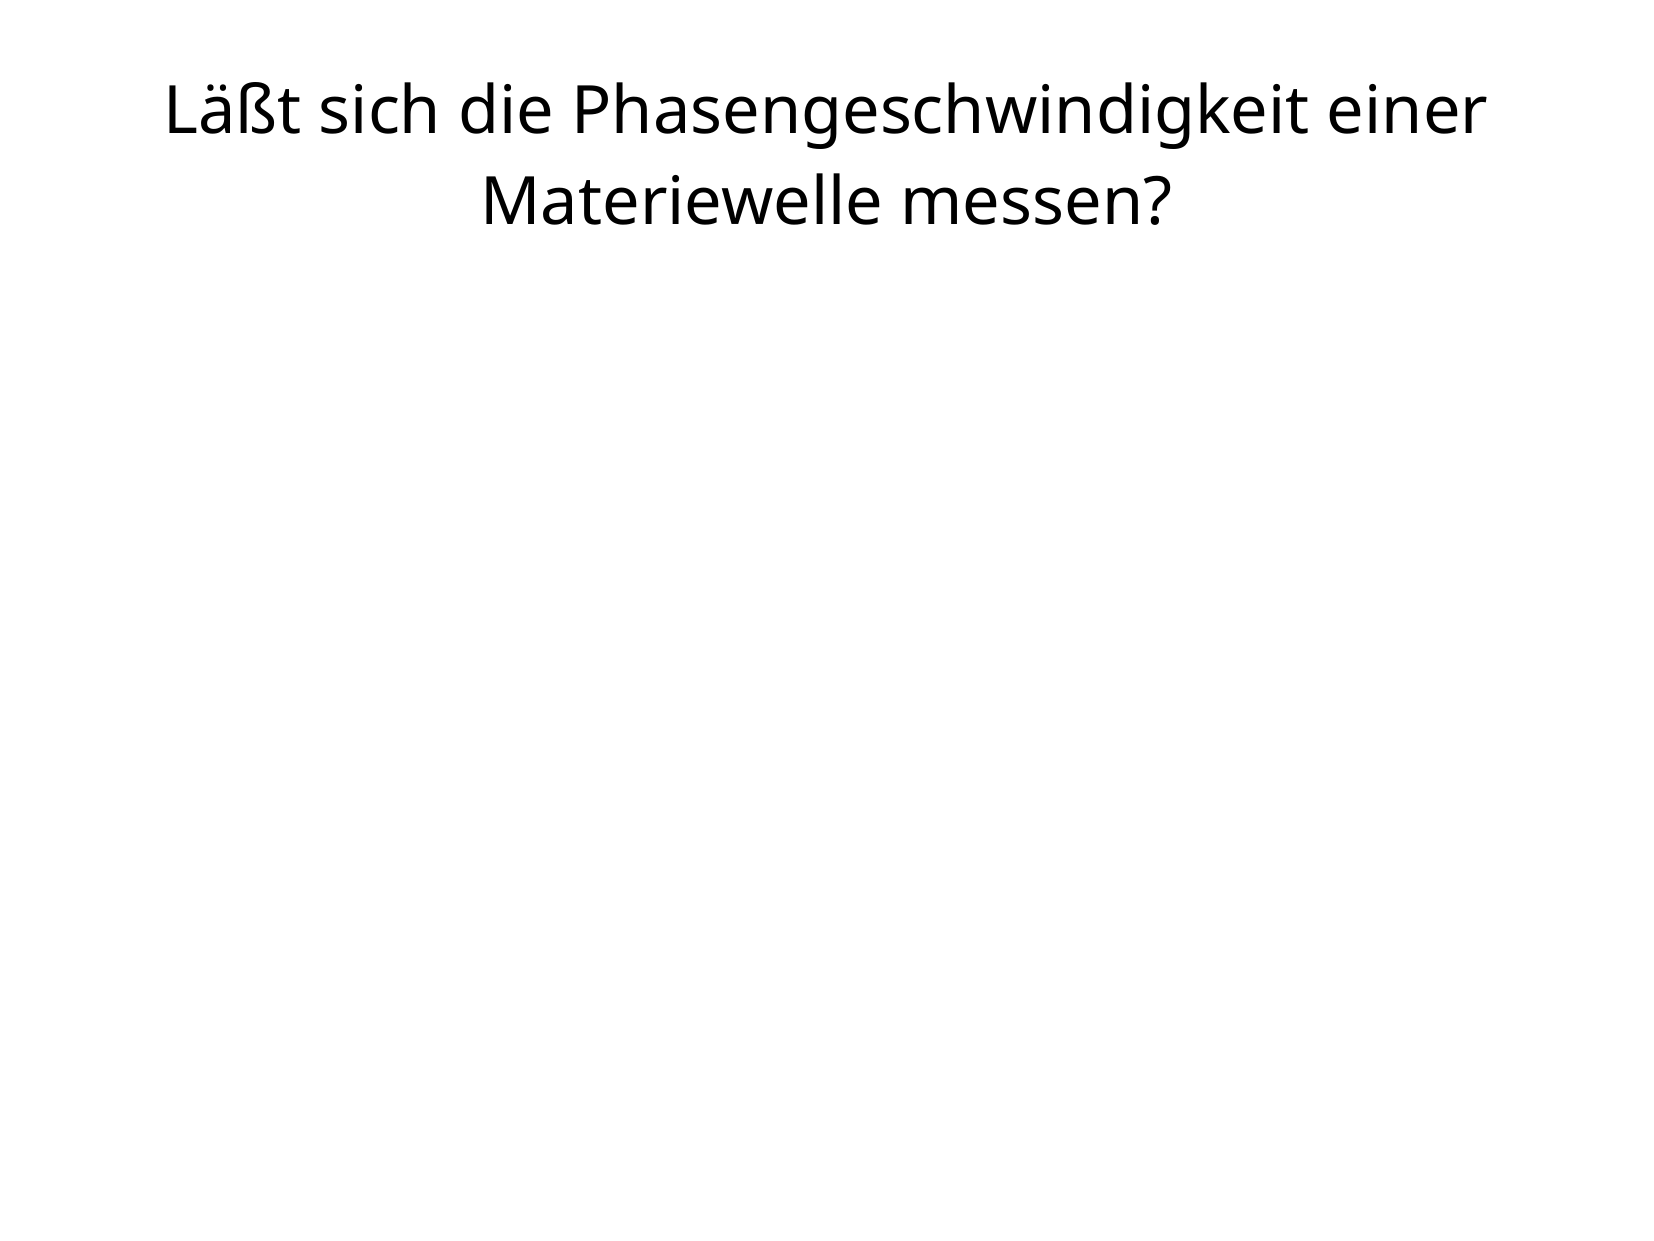

# Läßt sich die Phasengeschwindigkeit einer Materiewelle messen?